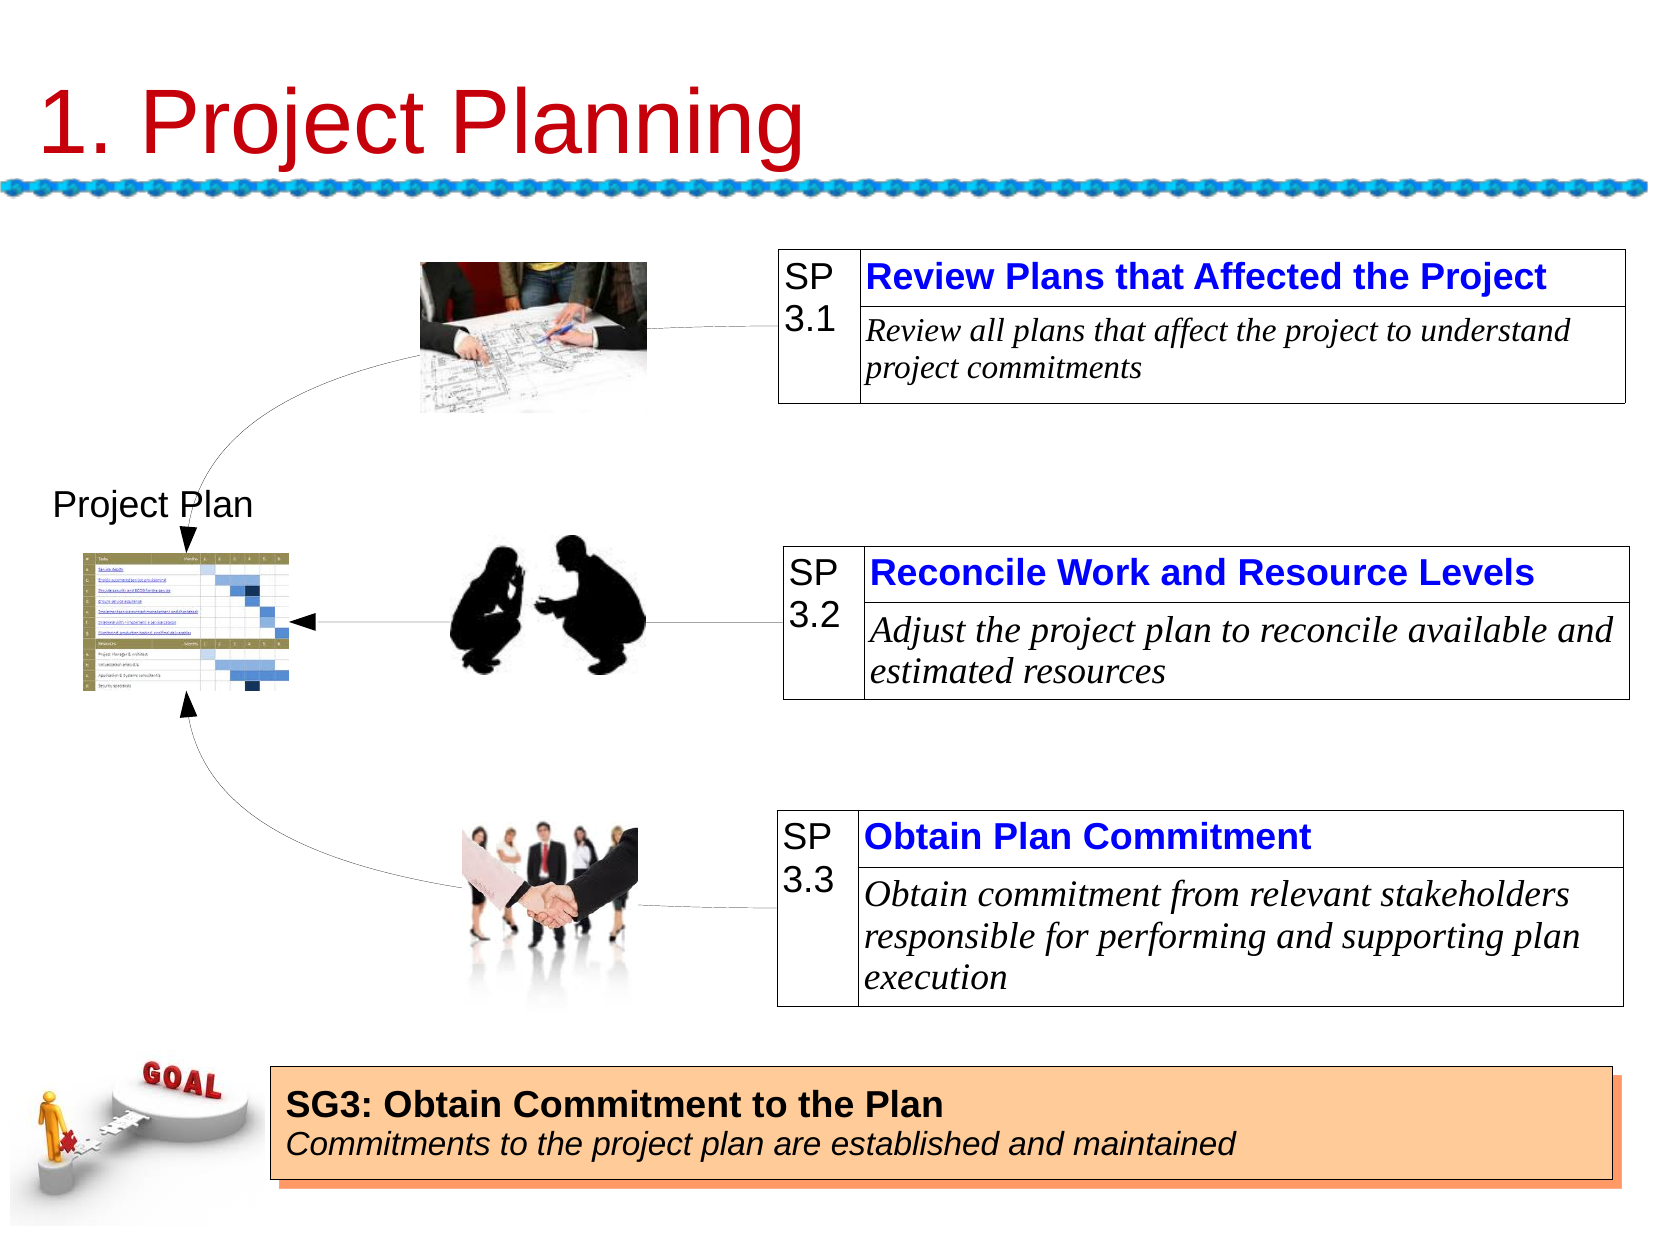

# 1. Project Planning
| SP 3.1 | Review Plans that Affected the Project |
| --- | --- |
| | Review all plans that affect the project to understand project commitments |
Project Plan
| SP 3.2 | Reconcile Work and Resource Levels |
| --- | --- |
| | Adjust the project plan to reconcile available and estimated resources |
| SP 3.3 | Obtain Plan Commitment |
| --- | --- |
| | Obtain commitment from relevant stakeholders responsible for performing and supporting plan execution |
SG3: Obtain Commitment to the Plan
Commitments to the project plan are established and maintained